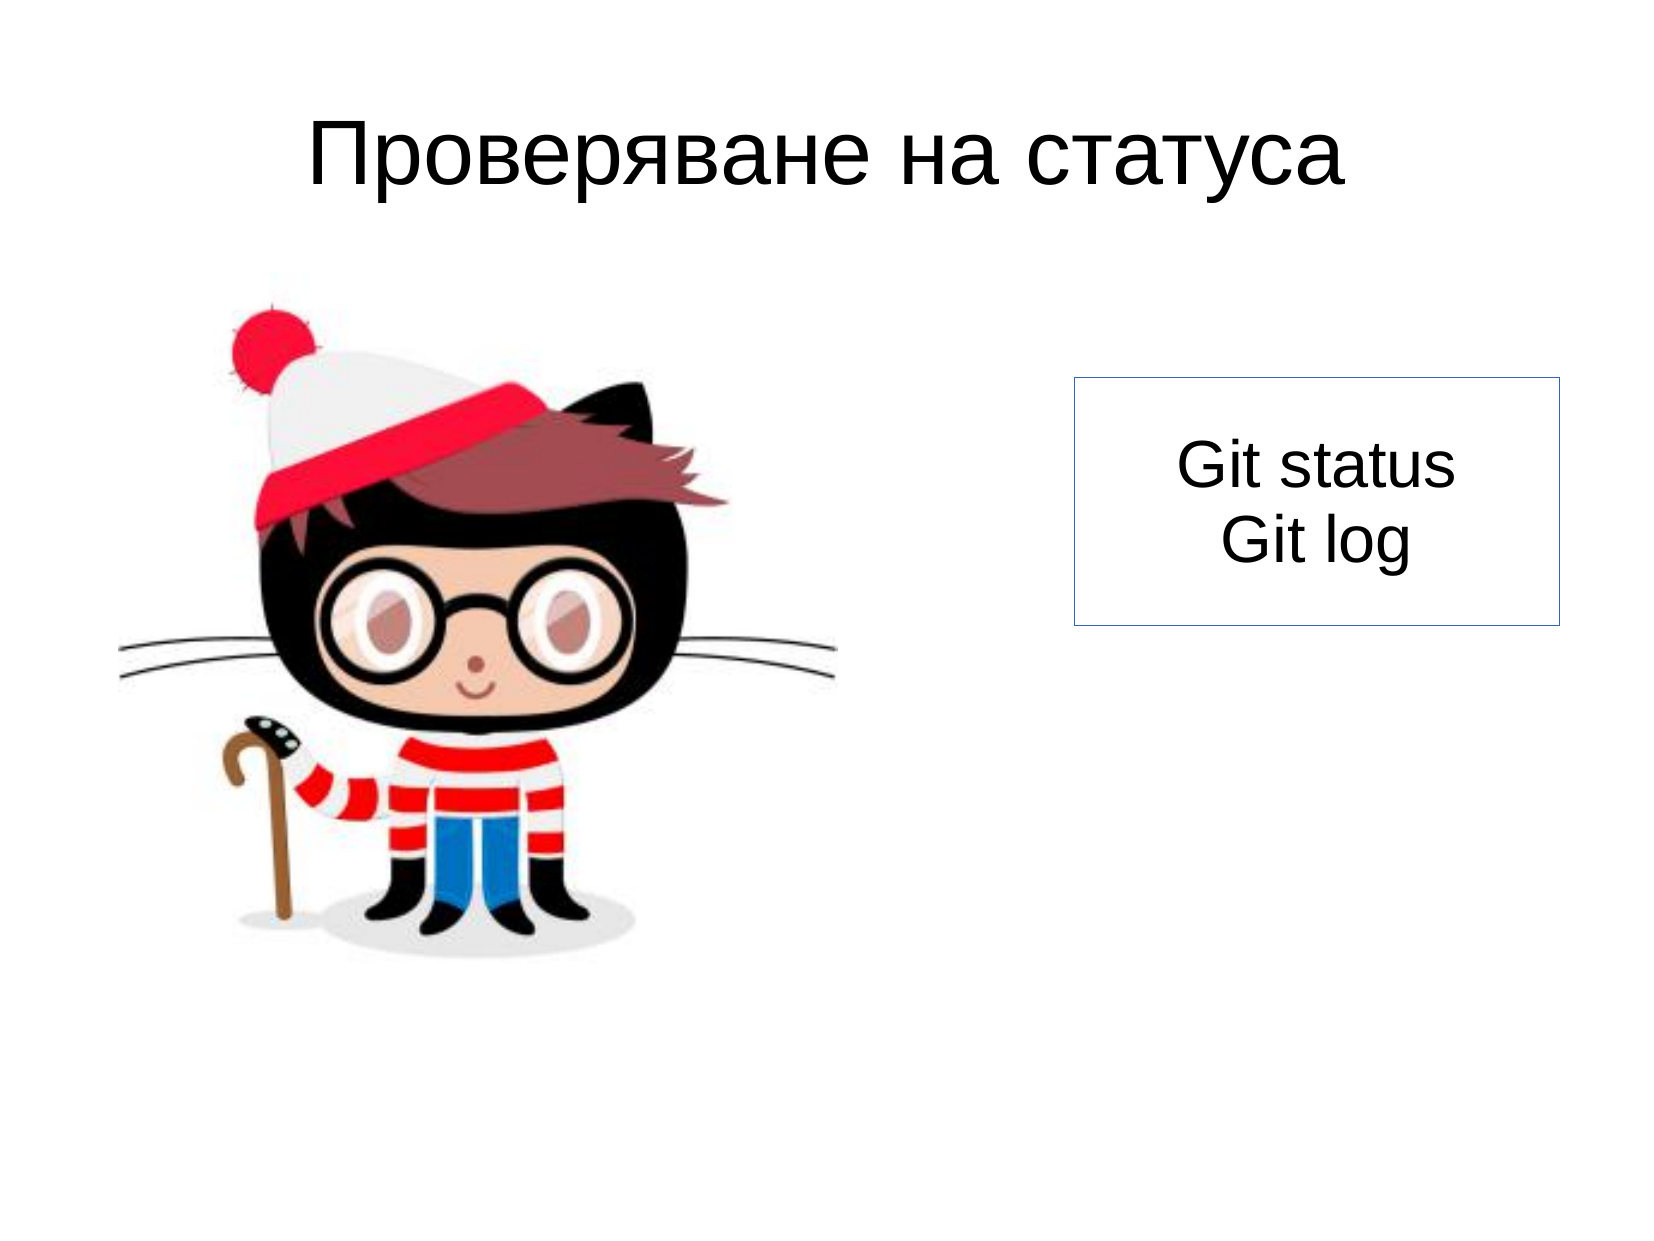

# Проверяване на статуса
Git status
Git log